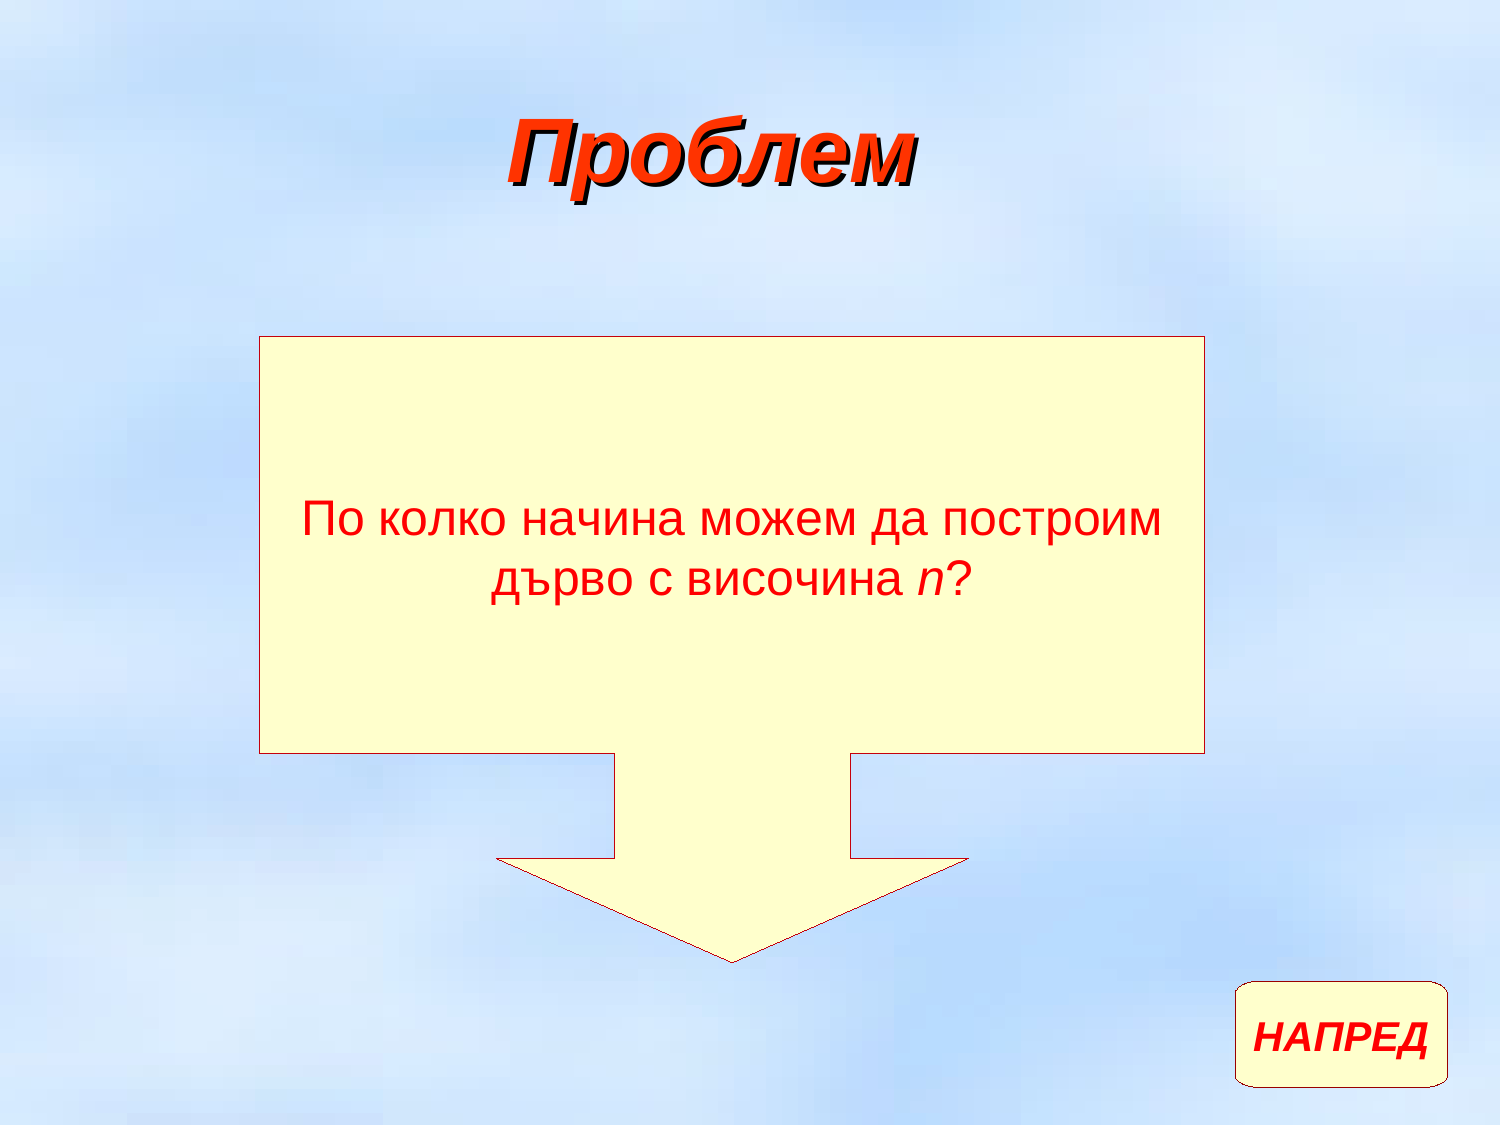

# Проблем
По колко начина можем да построим дърво с височина n?
НАПРЕД